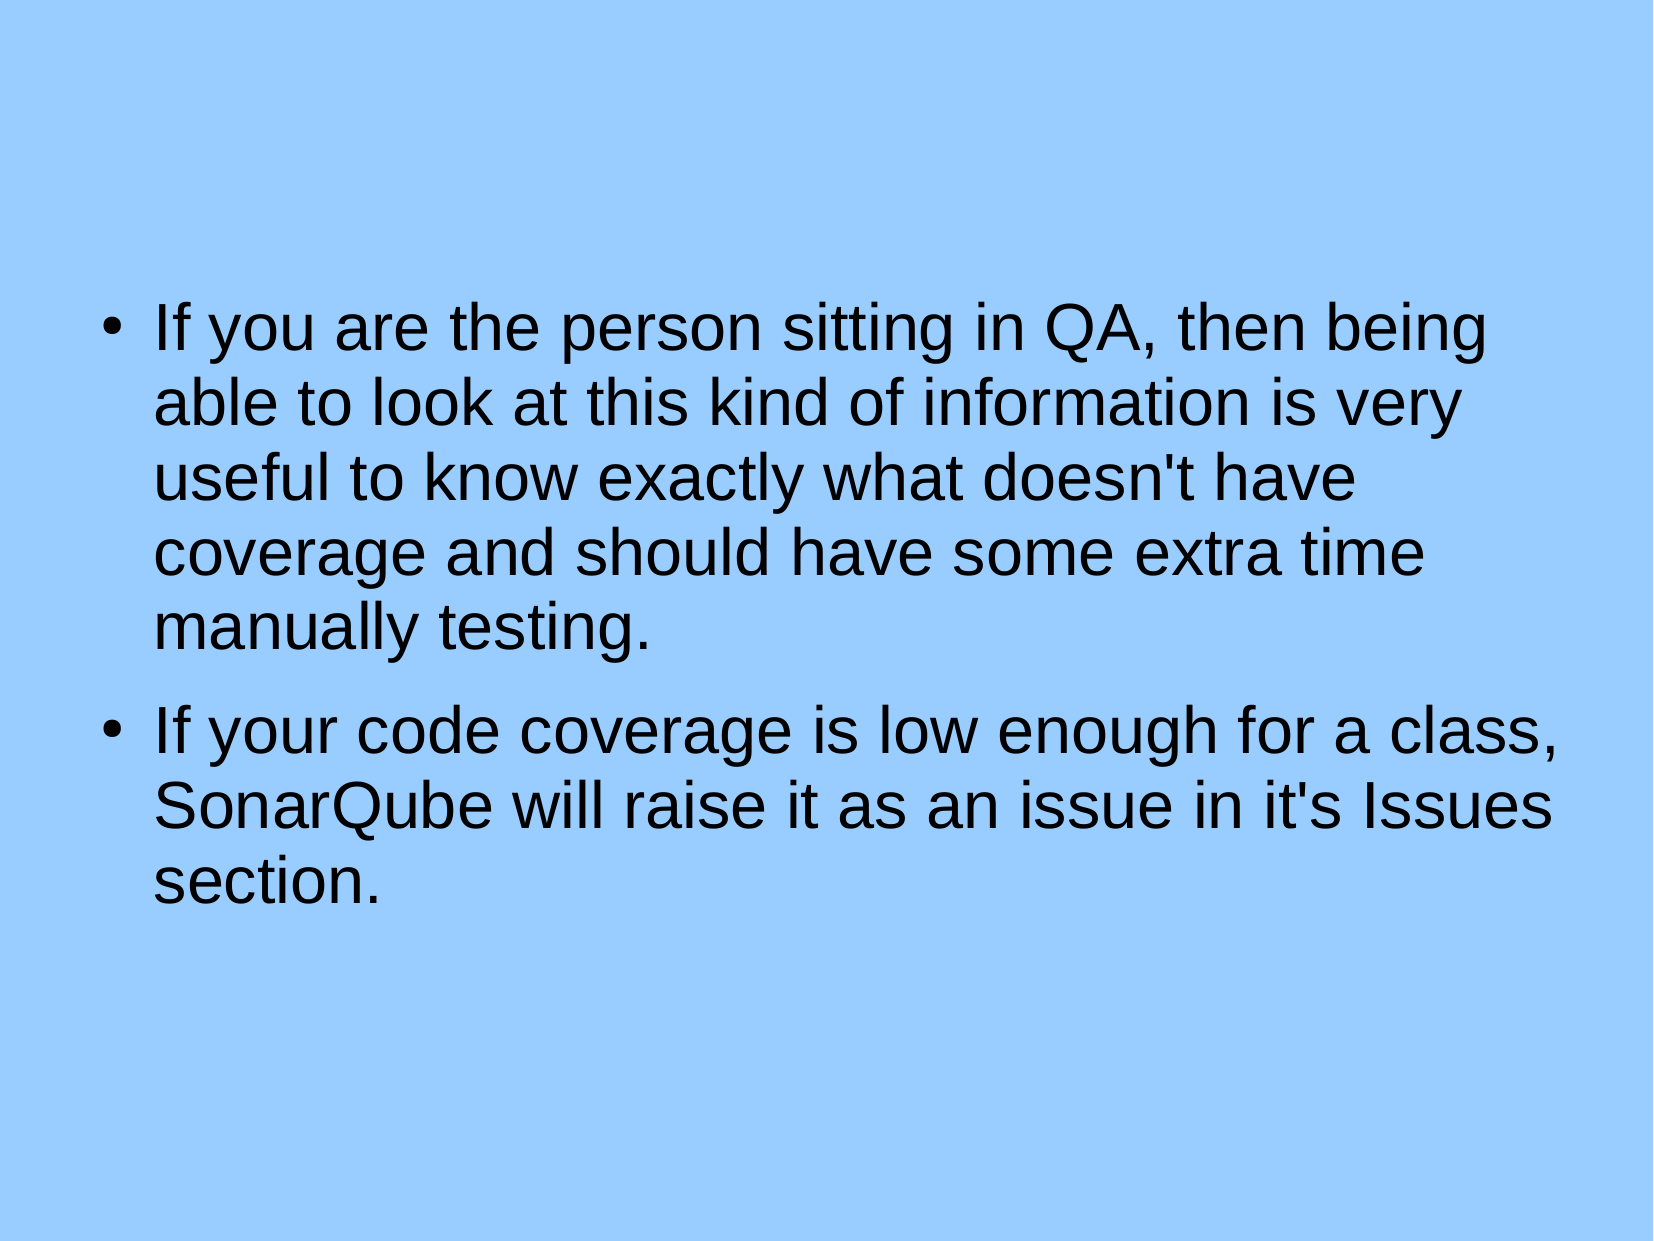

# If you are the person sitting in QA, then being able to look at this kind of information is very useful to know exactly what doesn't have coverage and should have some extra time manually testing.
If your code coverage is low enough for a class, SonarQube will raise it as an issue in it's Issues section.